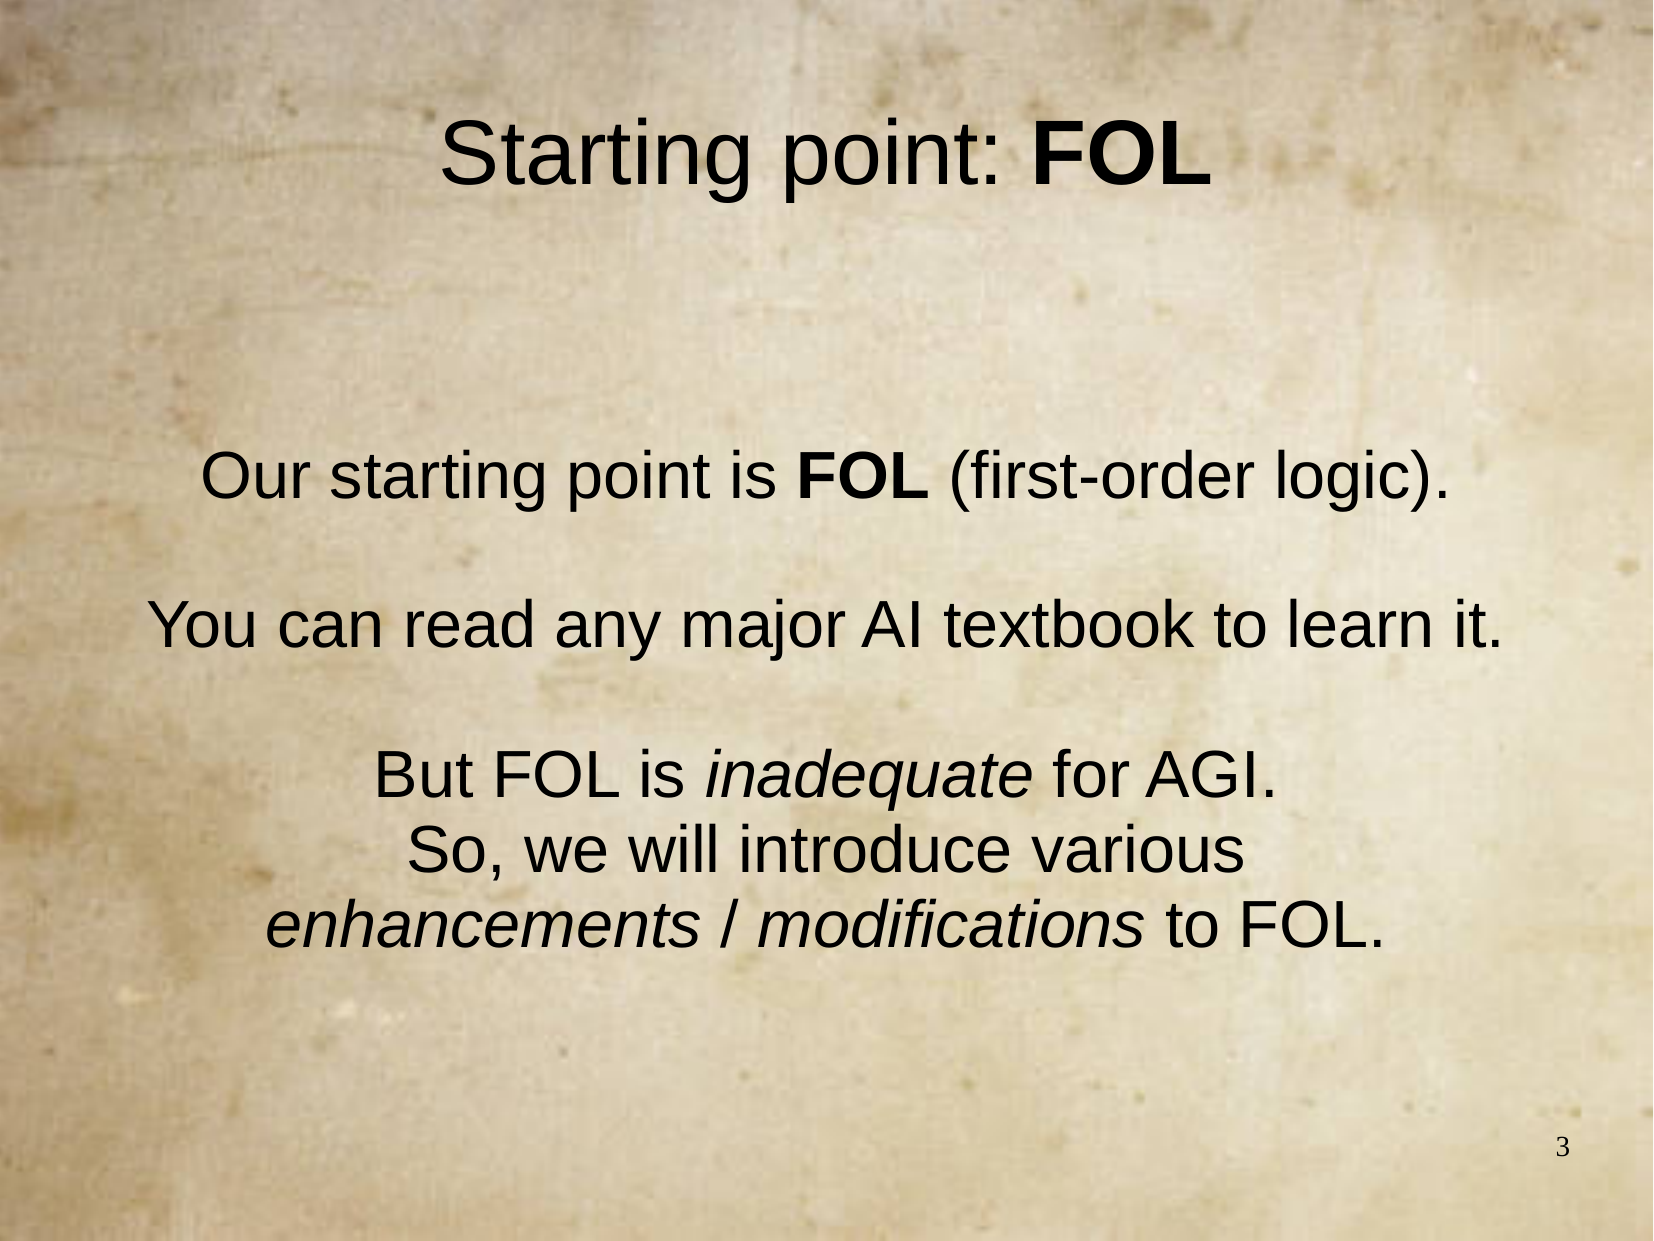

Starting point: FOL
# Our starting point is FOL (first-order logic).
You can read any major AI textbook to learn it.
But FOL is inadequate for AGI.
So, we will introduce various
enhancements / modifications to FOL.
3